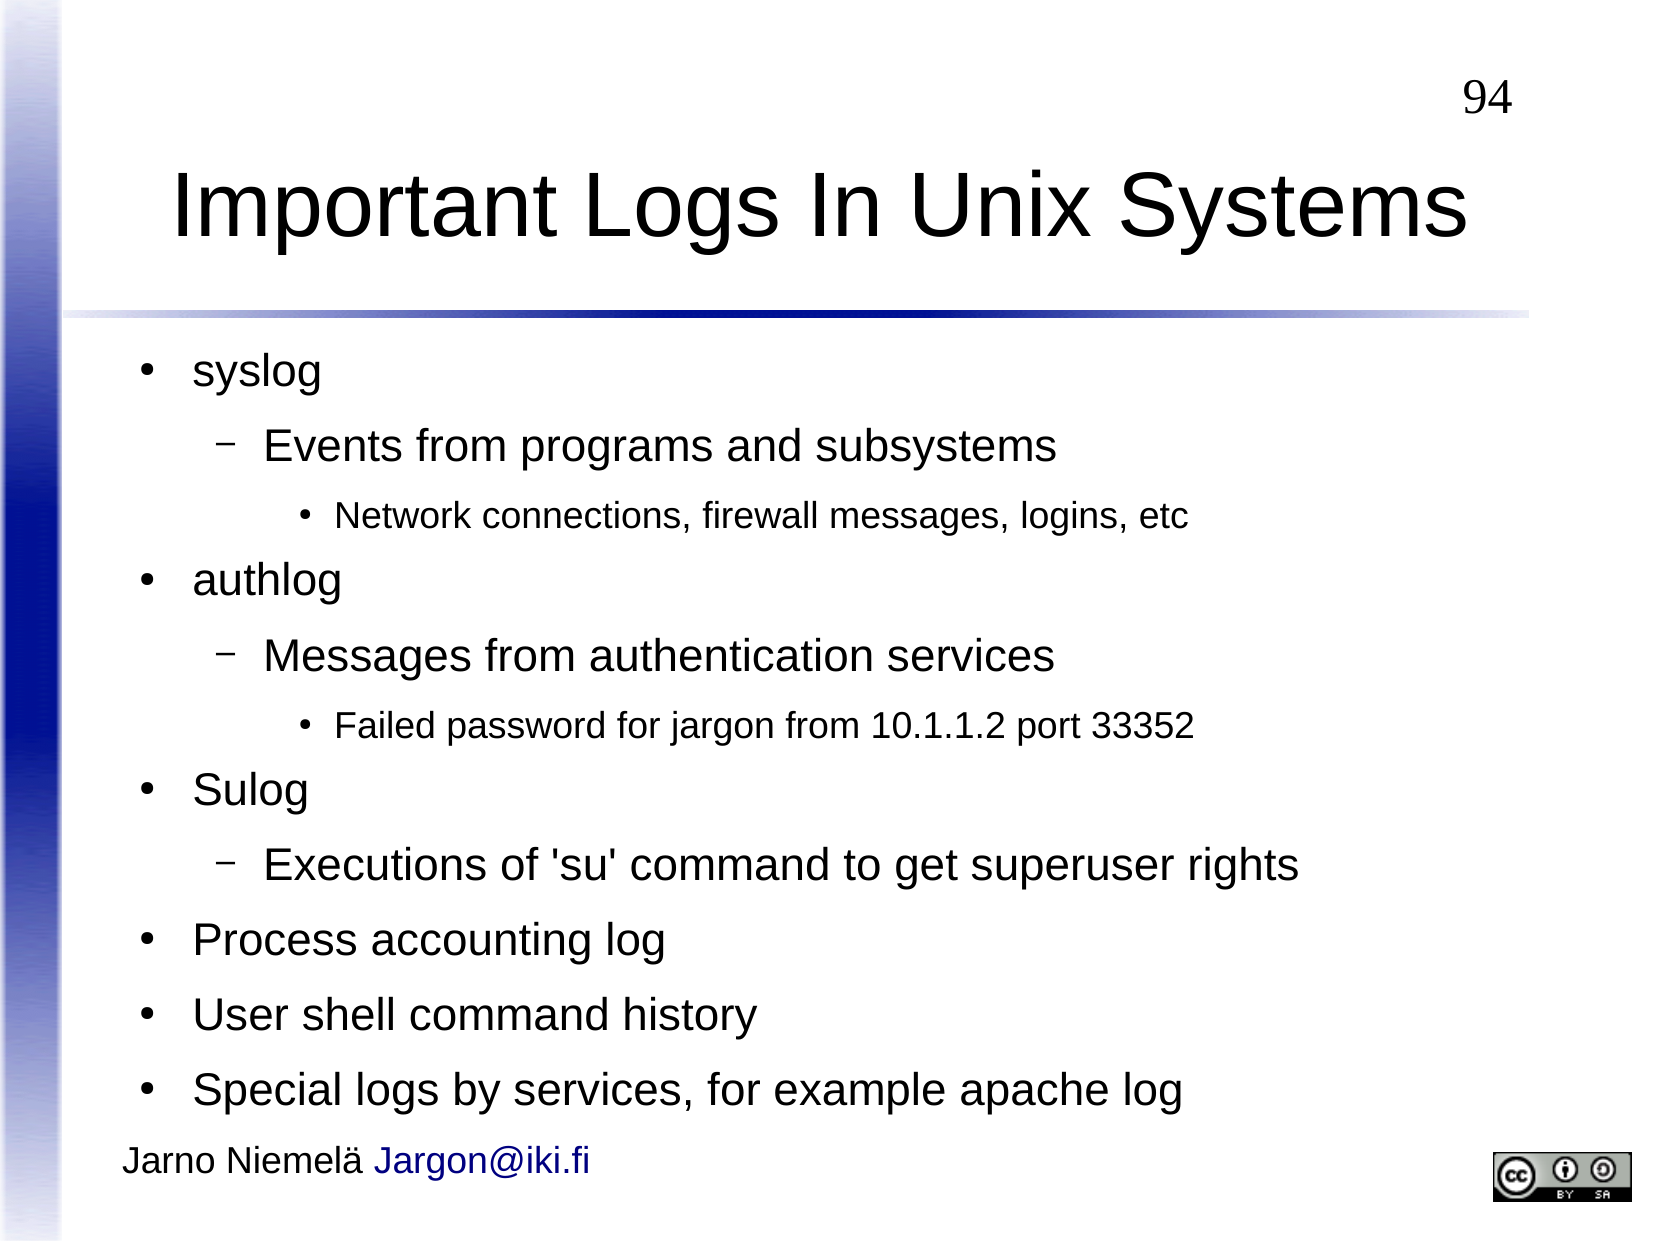

# Important Logs In Unix Systems
syslog
Events from programs and subsystems
Network connections, firewall messages, logins, etc
authlog
Messages from authentication services
Failed password for jargon from 10.1.1.2 port 33352
Sulog
Executions of 'su' command to get superuser rights
Process accounting log
User shell command history
Special logs by services, for example apache log